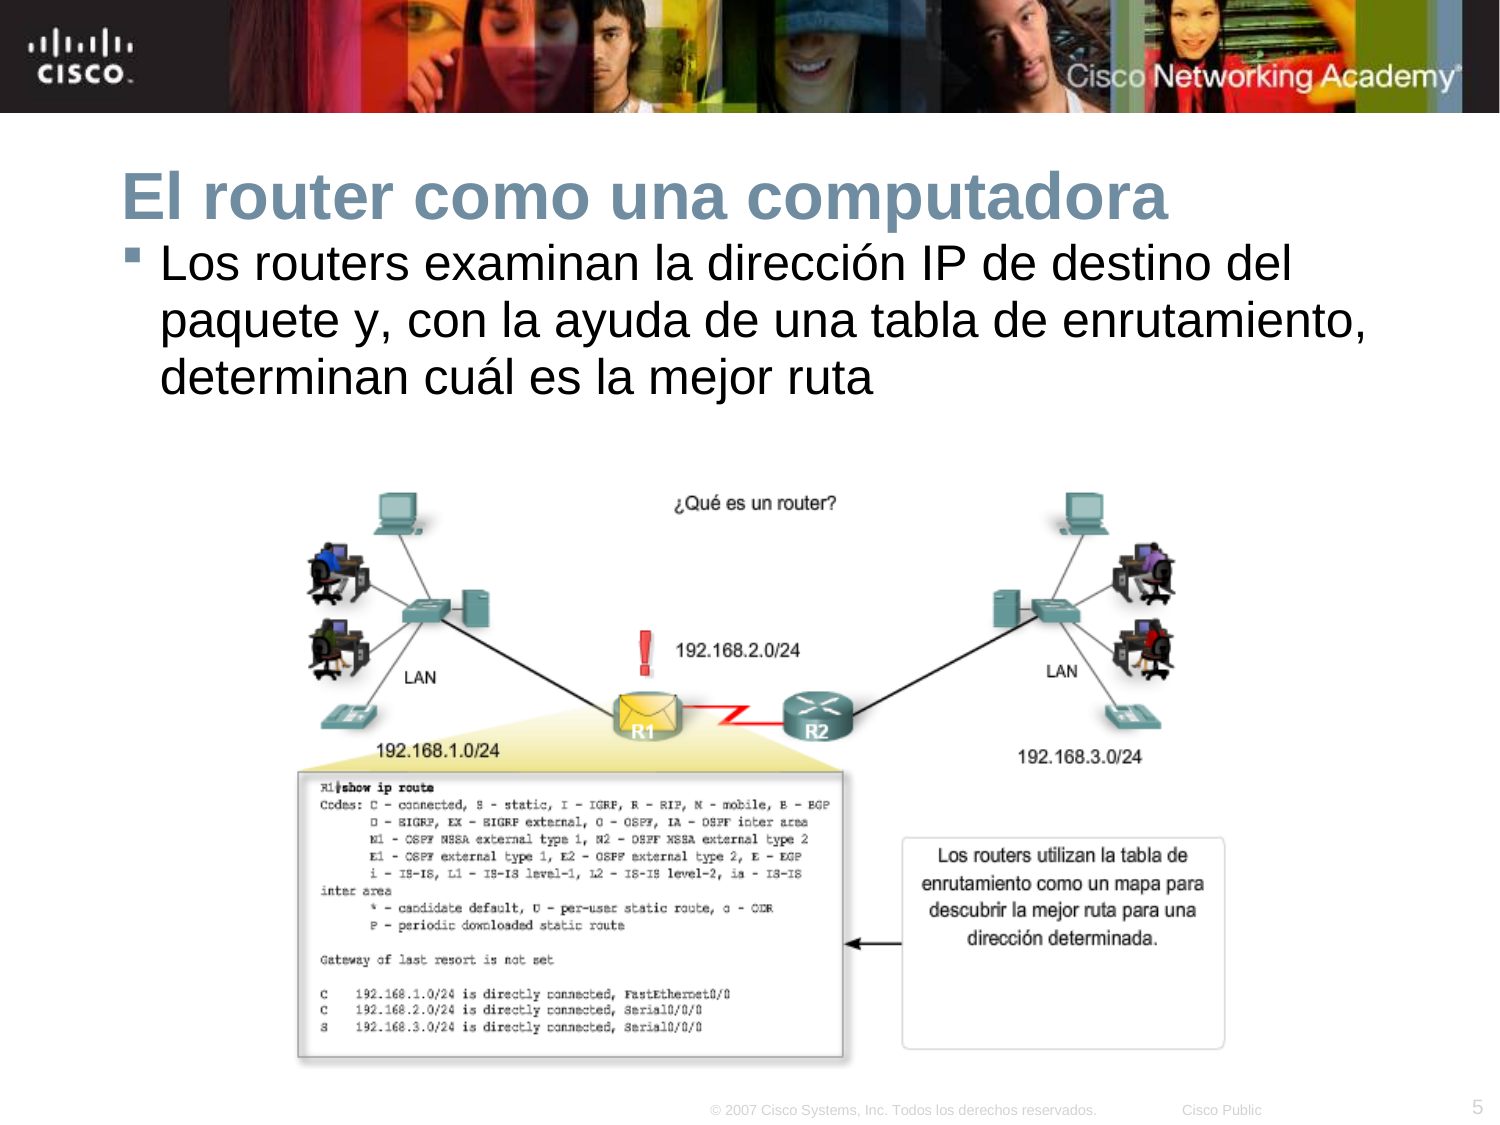

# El router como una computadora
Los routers examinan la dirección IP de destino del paquete y, con la ayuda de una tabla de enrutamiento, determinan cuál es la mejor ruta